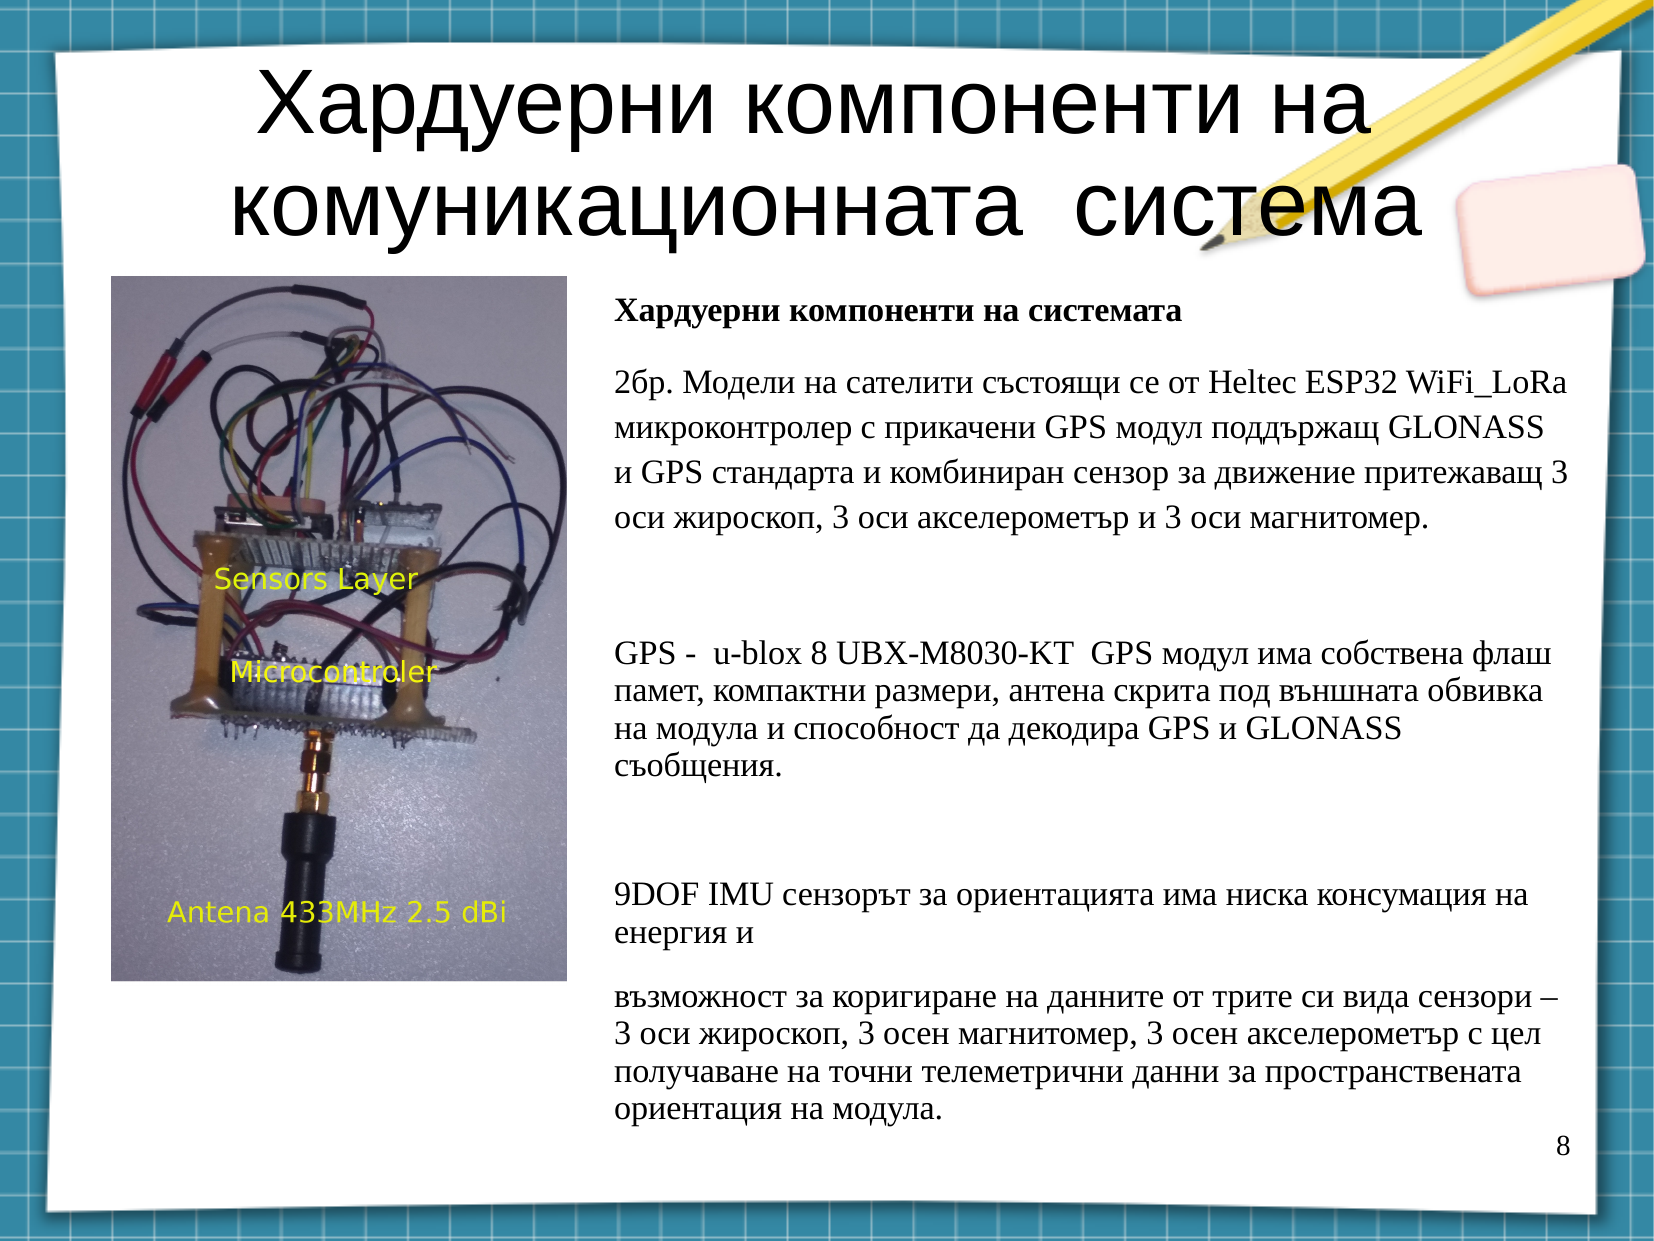

# Хардуерни компоненти на комуникационната система
Хардуерни компоненти на системата
2бр. Модели на сателити състоящи се от Heltec ESP32 WiFi_LoRa микроконтролер с прикачени GPS модул поддържащ GLONASS и GPS стандарта и комбиниран сензор за движение притежаващ 3 оси жироскоп, 3 оси акселерометър и 3 оси магнитомер.
GPS - u-blox 8 UBX-M8030-KT GPS модул има собствена флаш памет, компактни размери, антена скрита под външната обвивка на модула и способност да декодира GPS и GLONASS съобщения.
9DOF IMU сензорът за ориентацията има ниска консумация на енергия и
възможност за коригиране на данните от трите си вида сензори – 3 оси жироскоп, 3 осен магнитомер, 3 осен акселерометър с цел получаване на точни телеметрични данни за пространствената ориентация на модула.
8